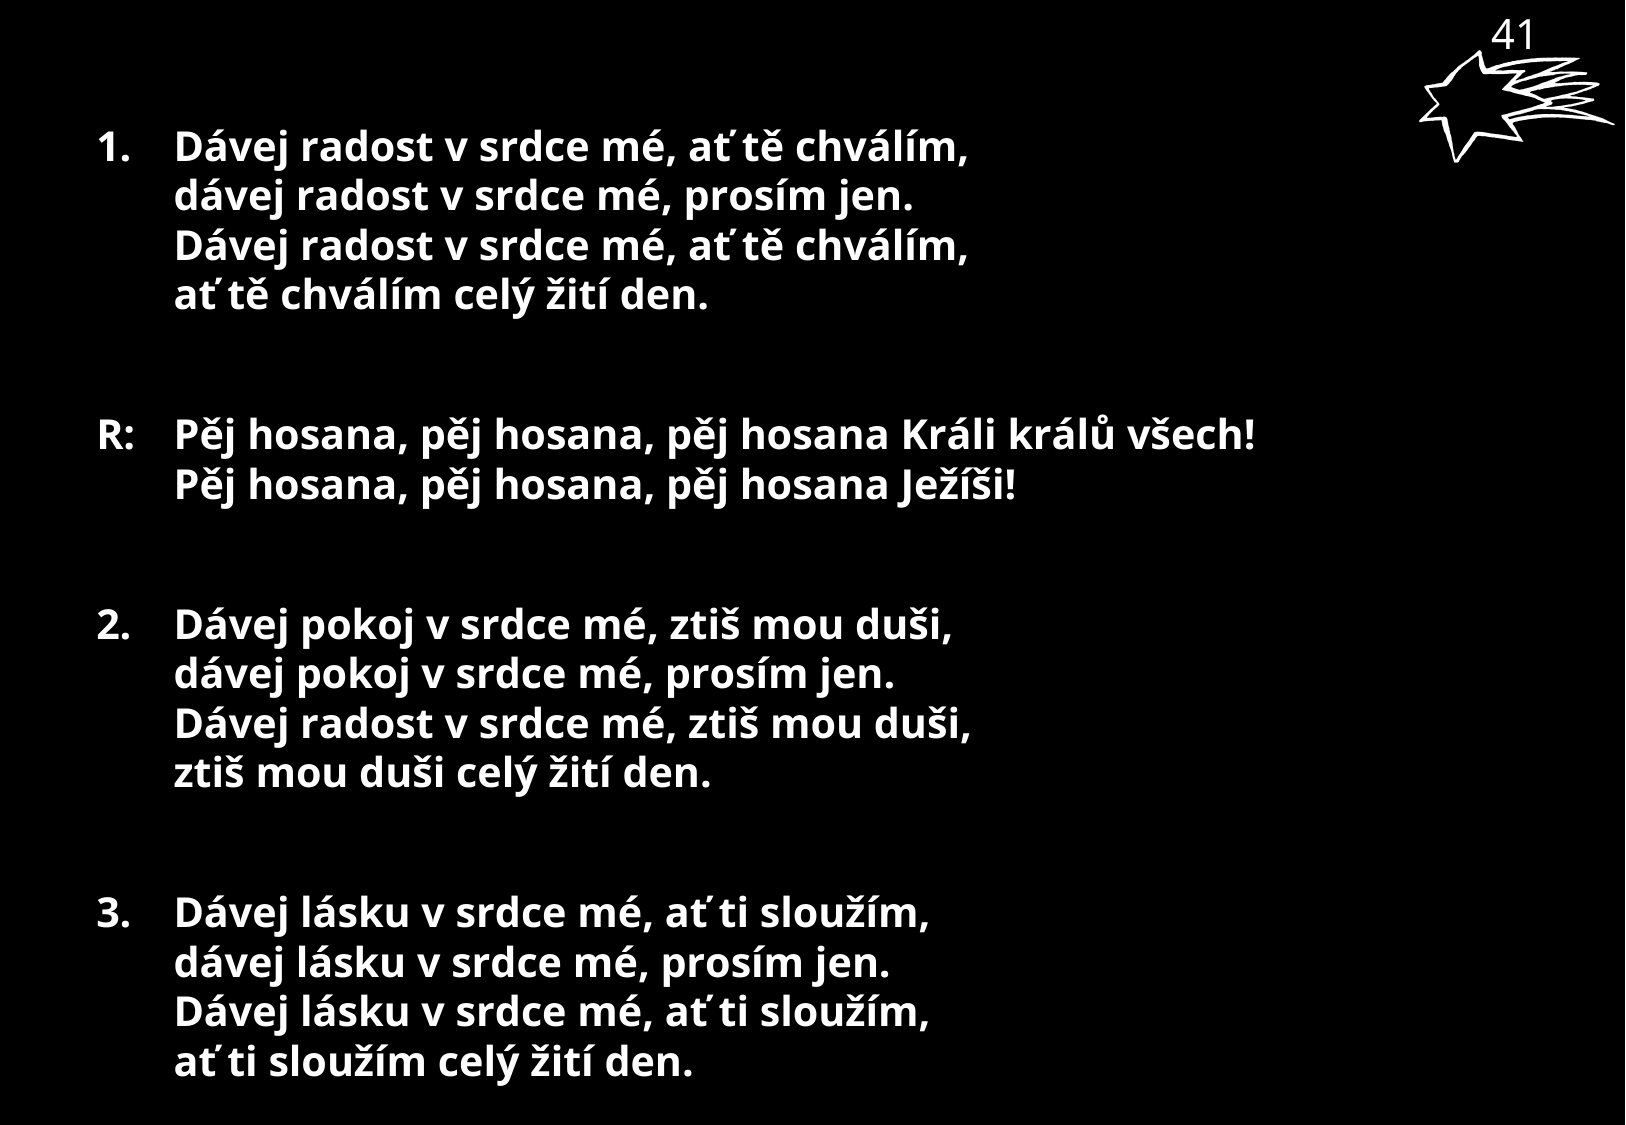

41
# 1. 	Dávej radost v srdce mé, ať tě chválím, dávej radost v srdce mé, prosím jen. Dávej radost v srdce mé, ať tě chválím, ať tě chválím celý žití den.
R: 	Pěj hosana, pěj hosana, pěj hosana Králi králů všech!
Pěj hosana, pěj hosana, pěj hosana Ježíši!
2.	Dávej pokoj v srdce mé, ztiš mou duši,
dávej pokoj v srdce mé, prosím jen.
Dávej radost v srdce mé, ztiš mou duši,
ztiš mou duši celý žití den.
3.	Dávej lásku v srdce mé, ať ti sloužím,
dávej lásku v srdce mé, prosím jen.
Dávej lásku v srdce mé, ať ti sloužím,
ať ti sloužím celý žití den.